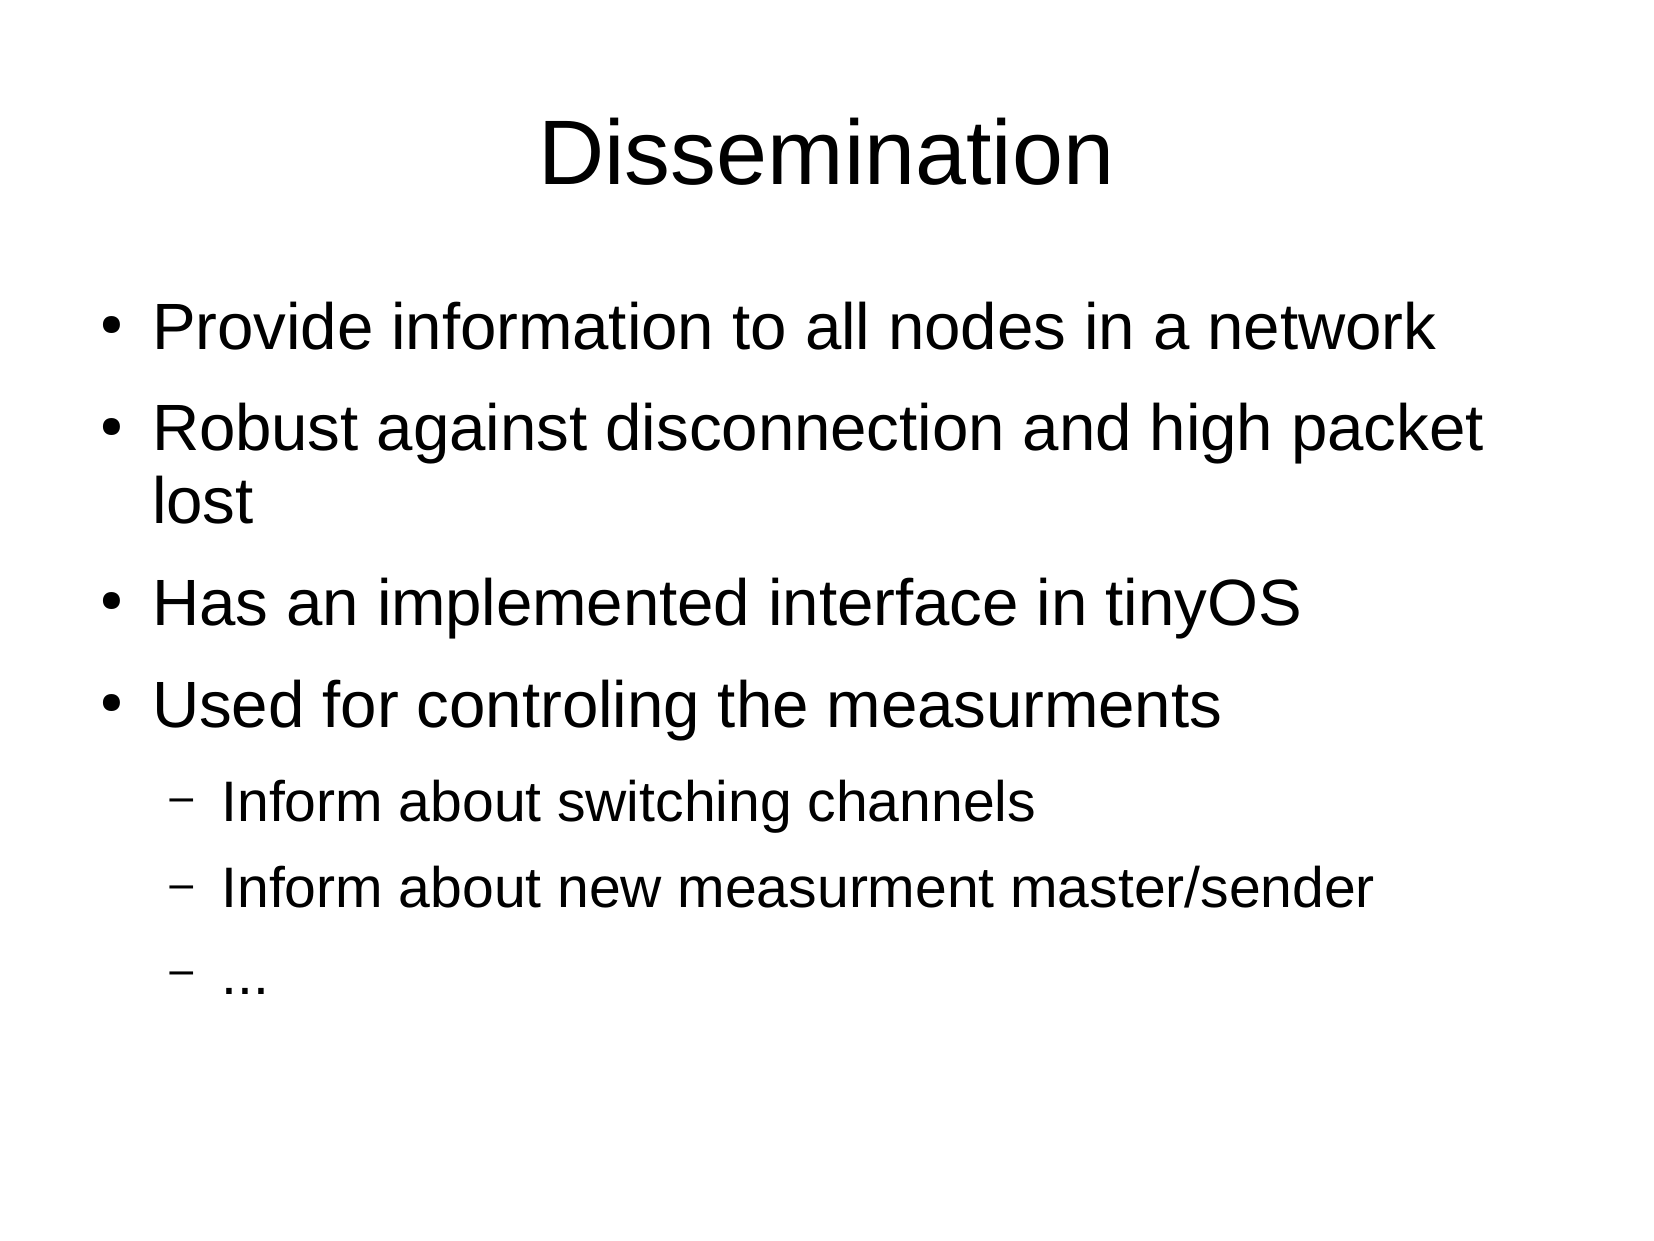

# Dissemination
Provide information to all nodes in a network
Robust against disconnection and high packet lost
Has an implemented interface in tinyOS
Used for controling the measurments
Inform about switching channels
Inform about new measurment master/sender
...